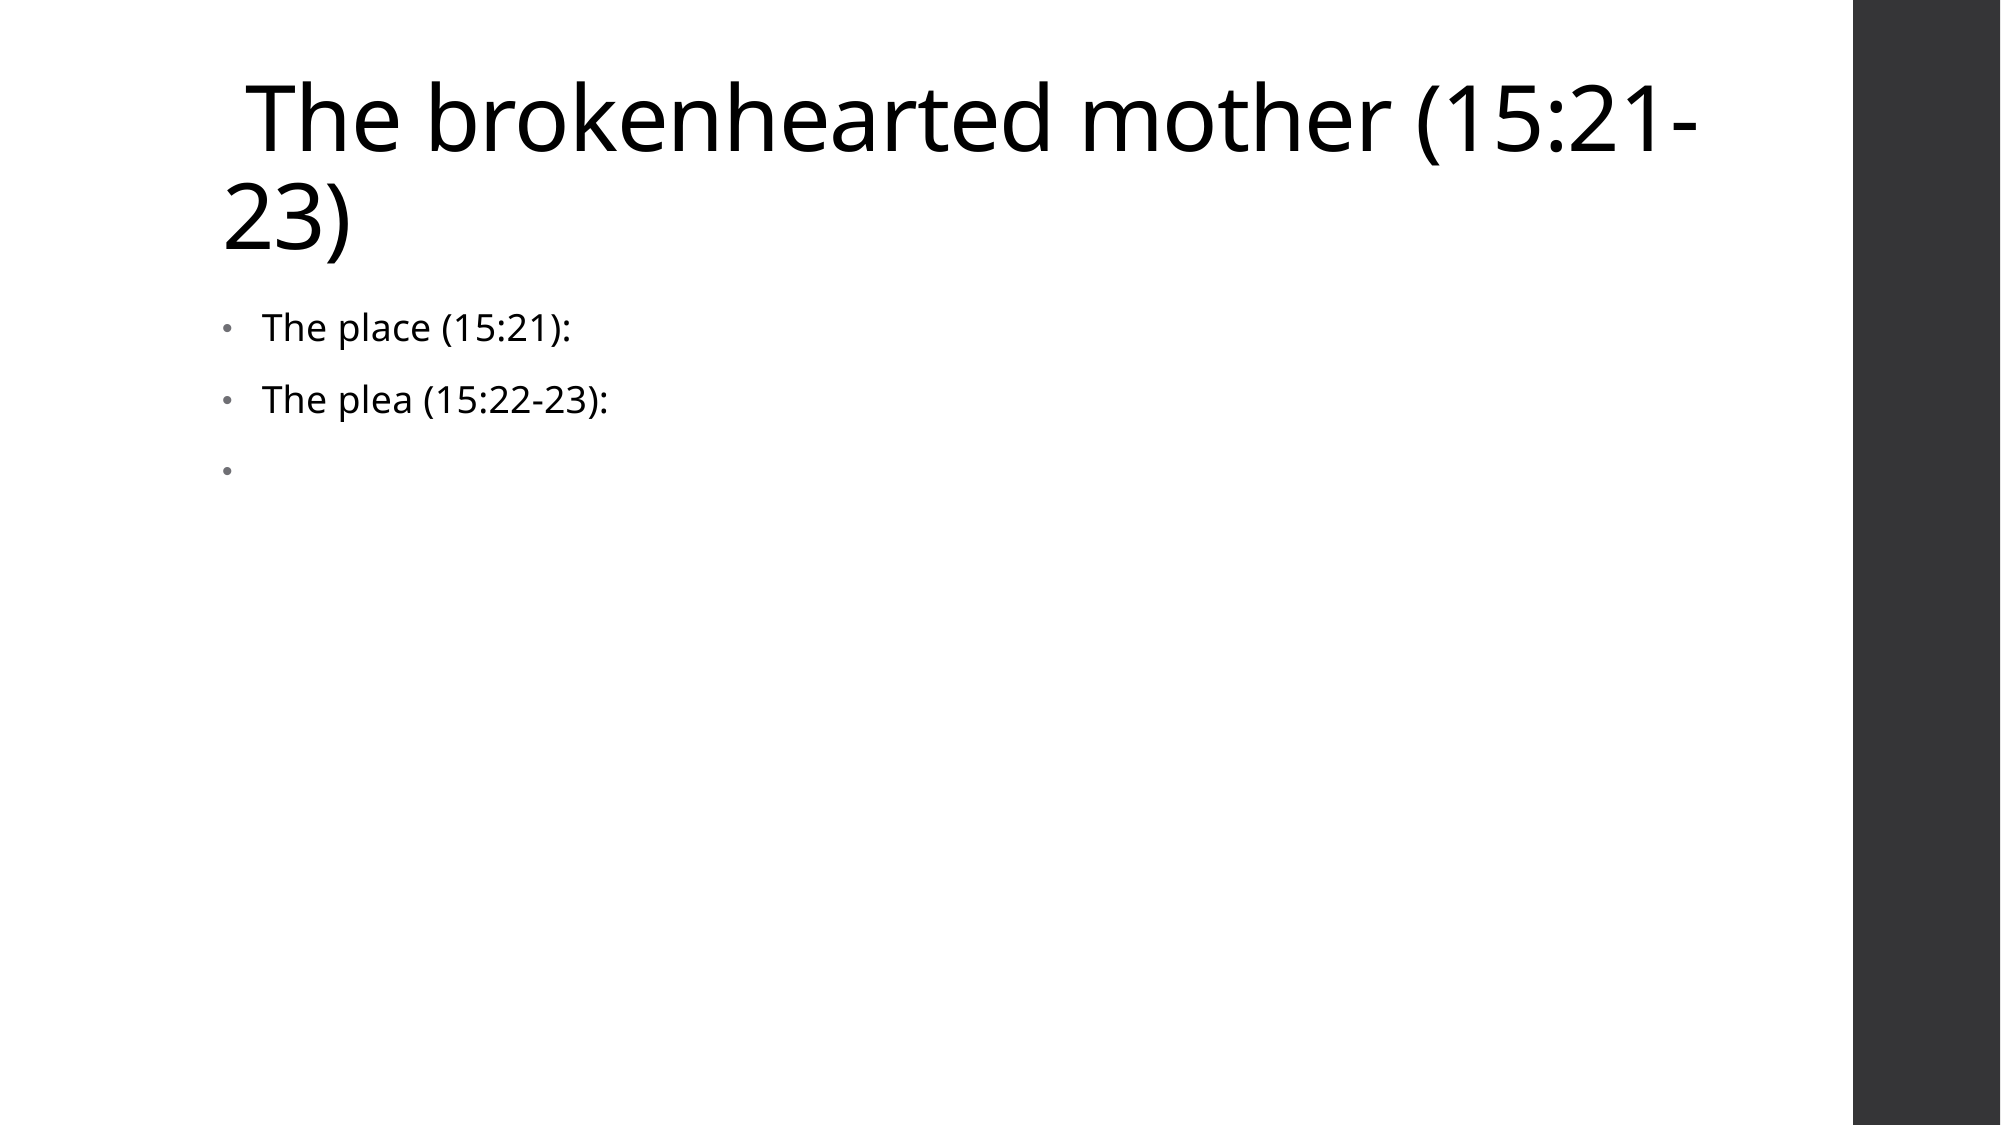

# The brokenhearted mother (15:21-23)
 The place (15:21):
 The plea (15:22-23):